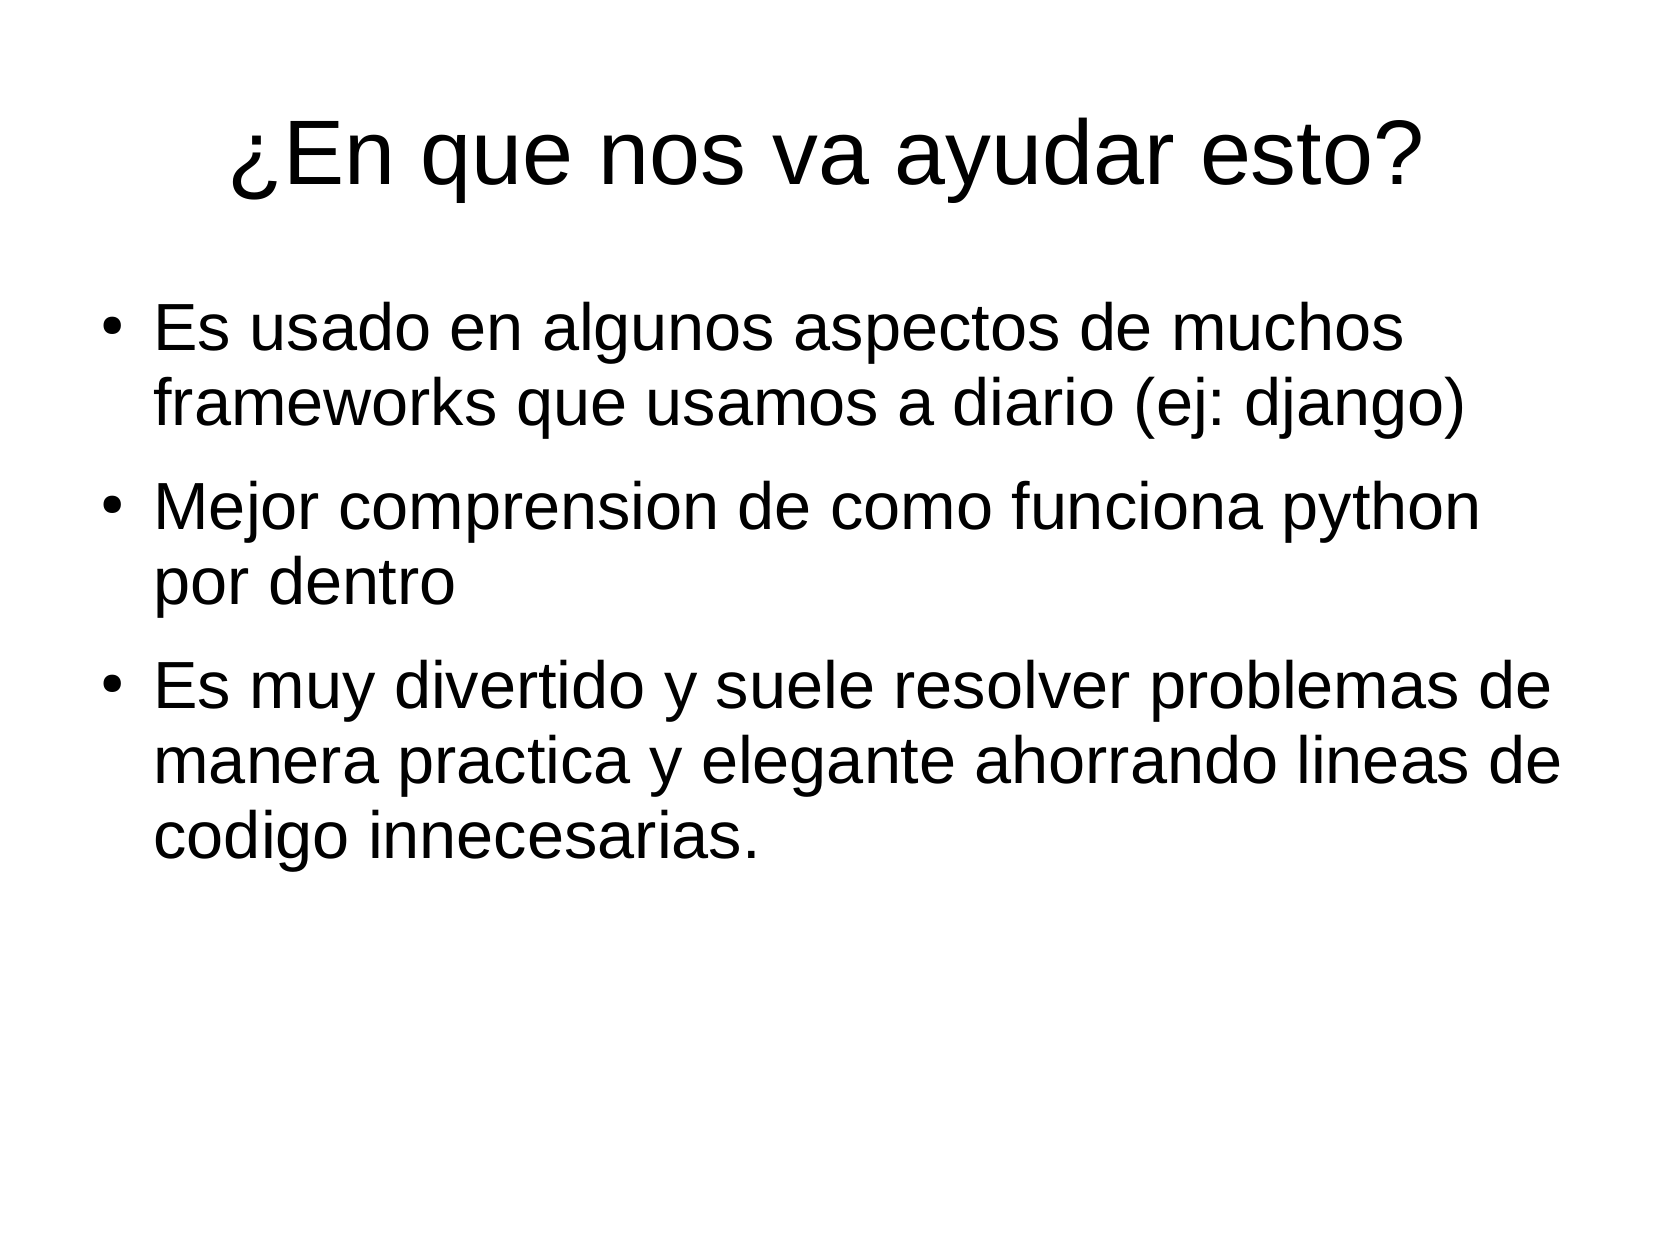

# ¿En que nos va ayudar esto?
Es usado en algunos aspectos de muchos frameworks que usamos a diario (ej: django)
Mejor comprension de como funciona python por dentro
Es muy divertido y suele resolver problemas de manera practica y elegante ahorrando lineas de codigo innecesarias.